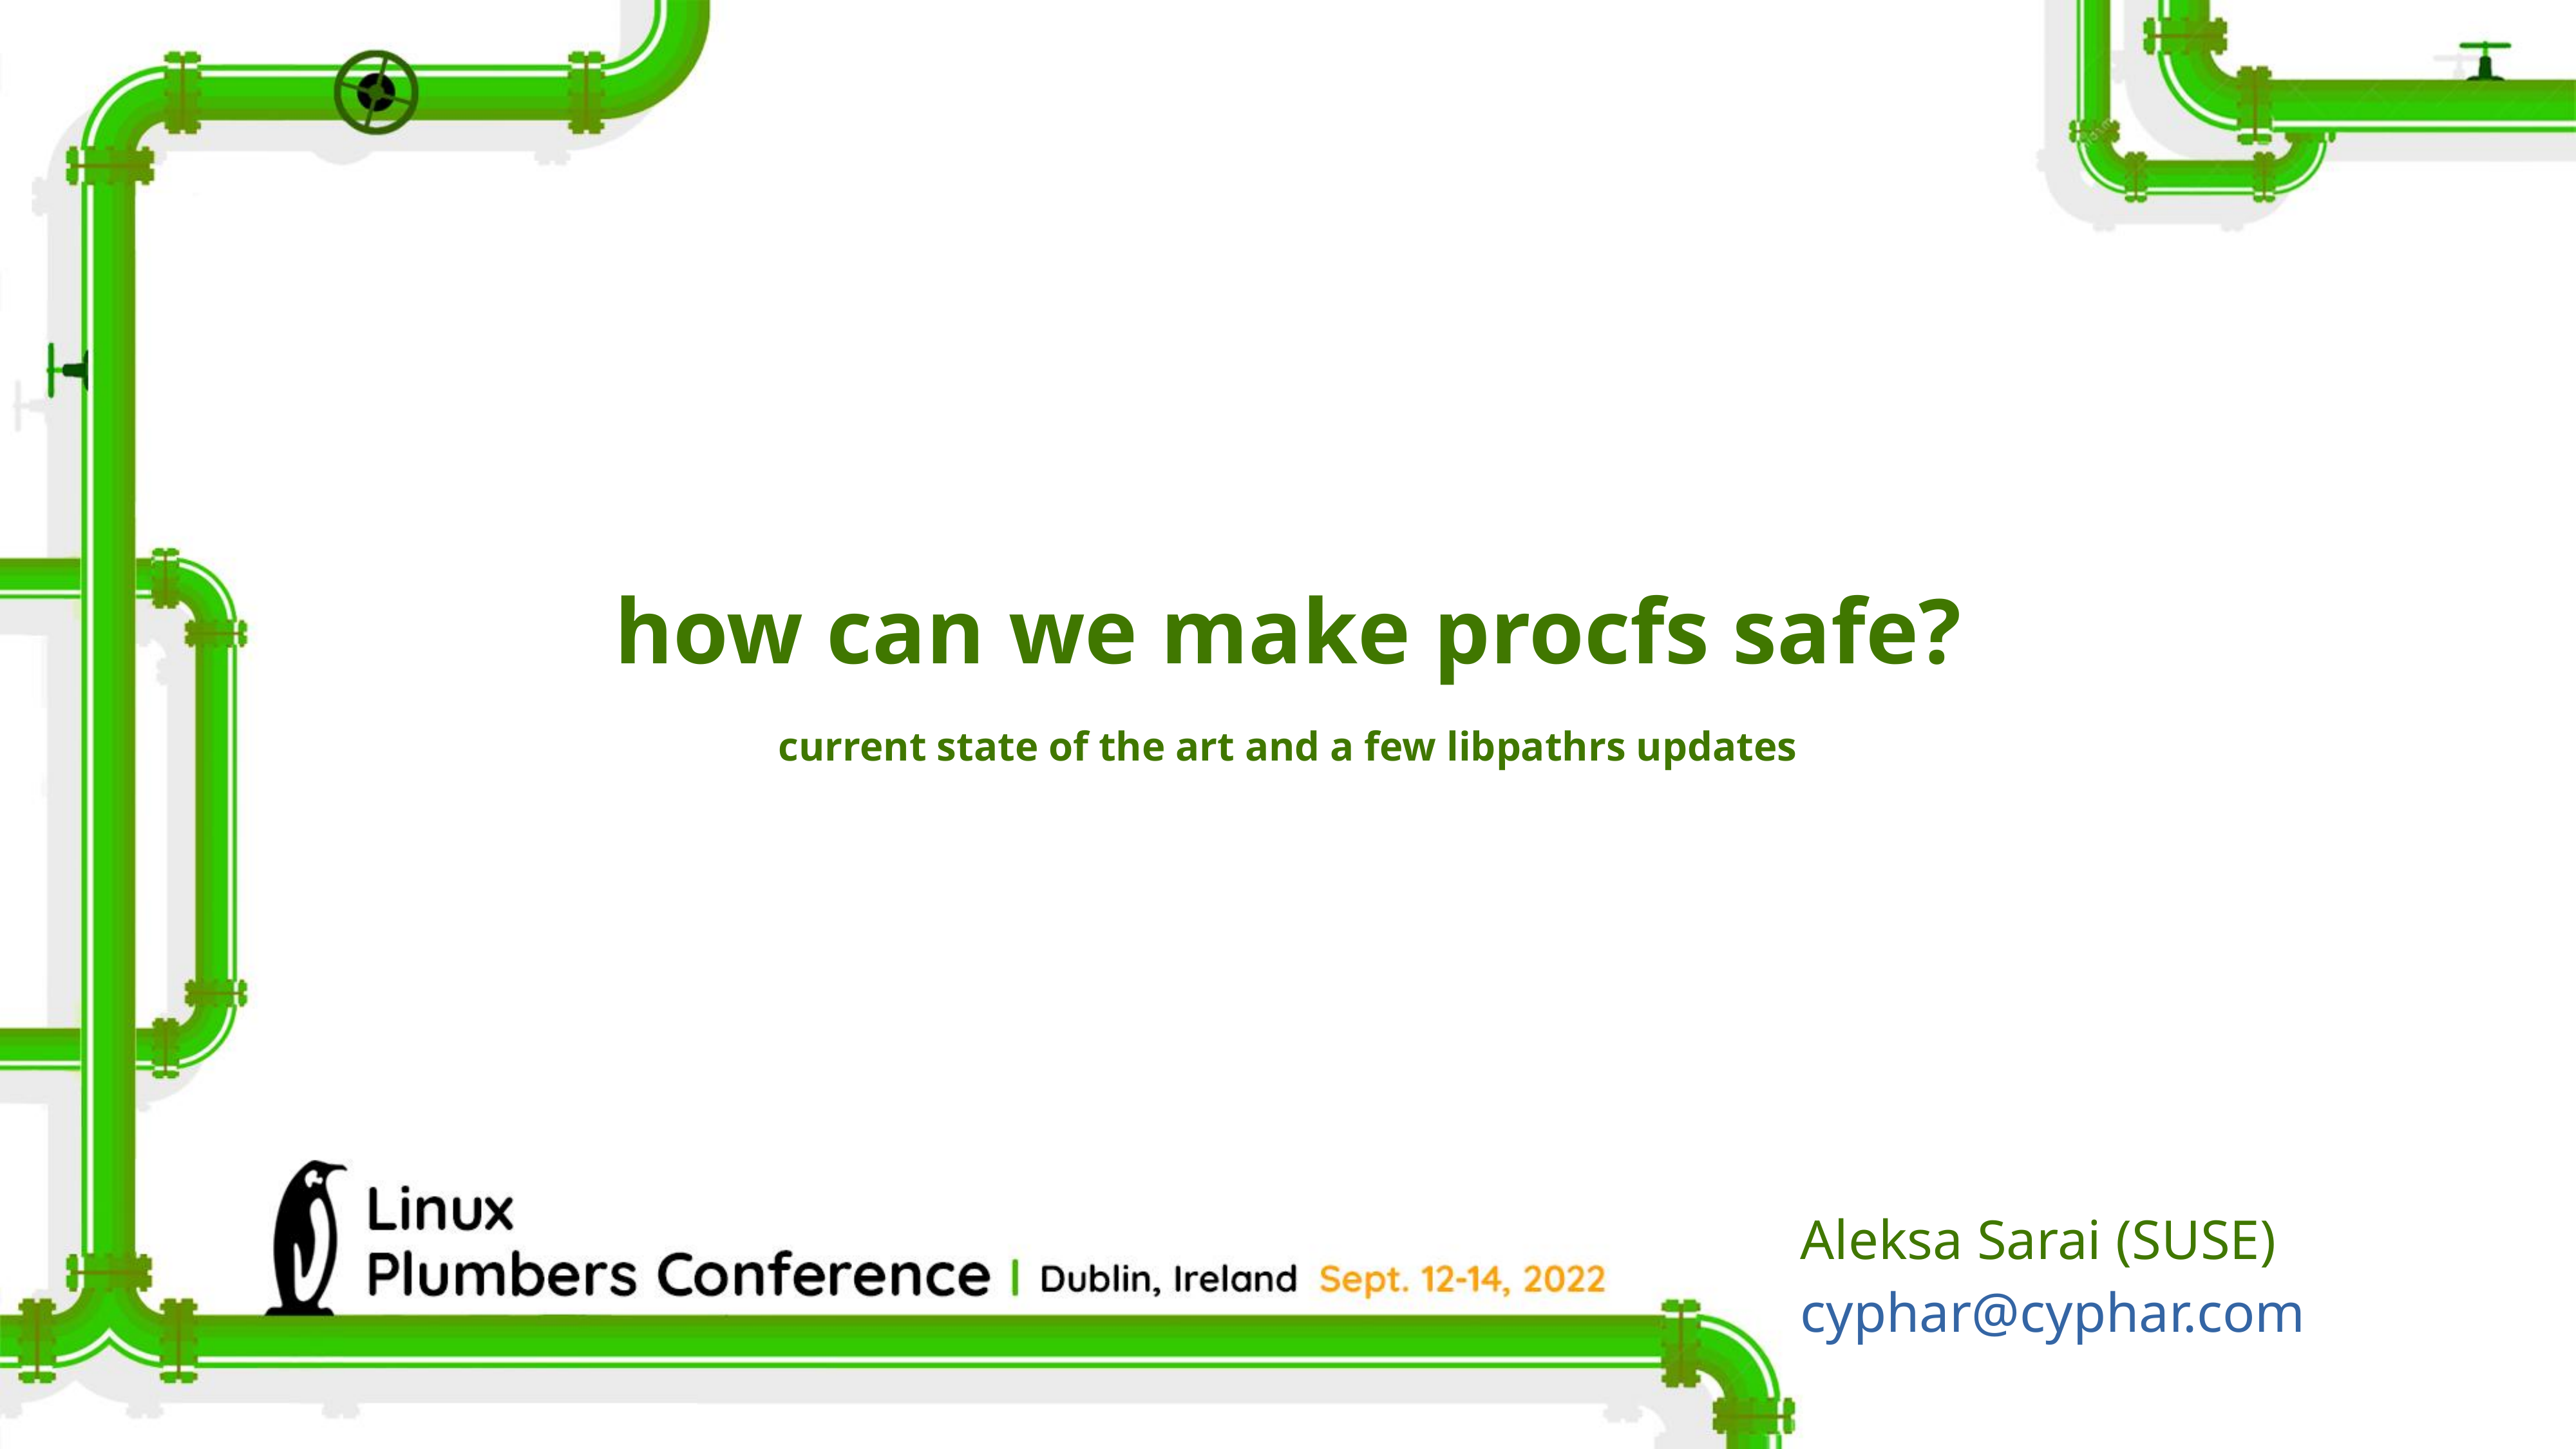

how can we make procfs safe?
current state of the art and a few libpathrs updates
Aleksa Sarai (SUSE)
cyphar@cyphar.com